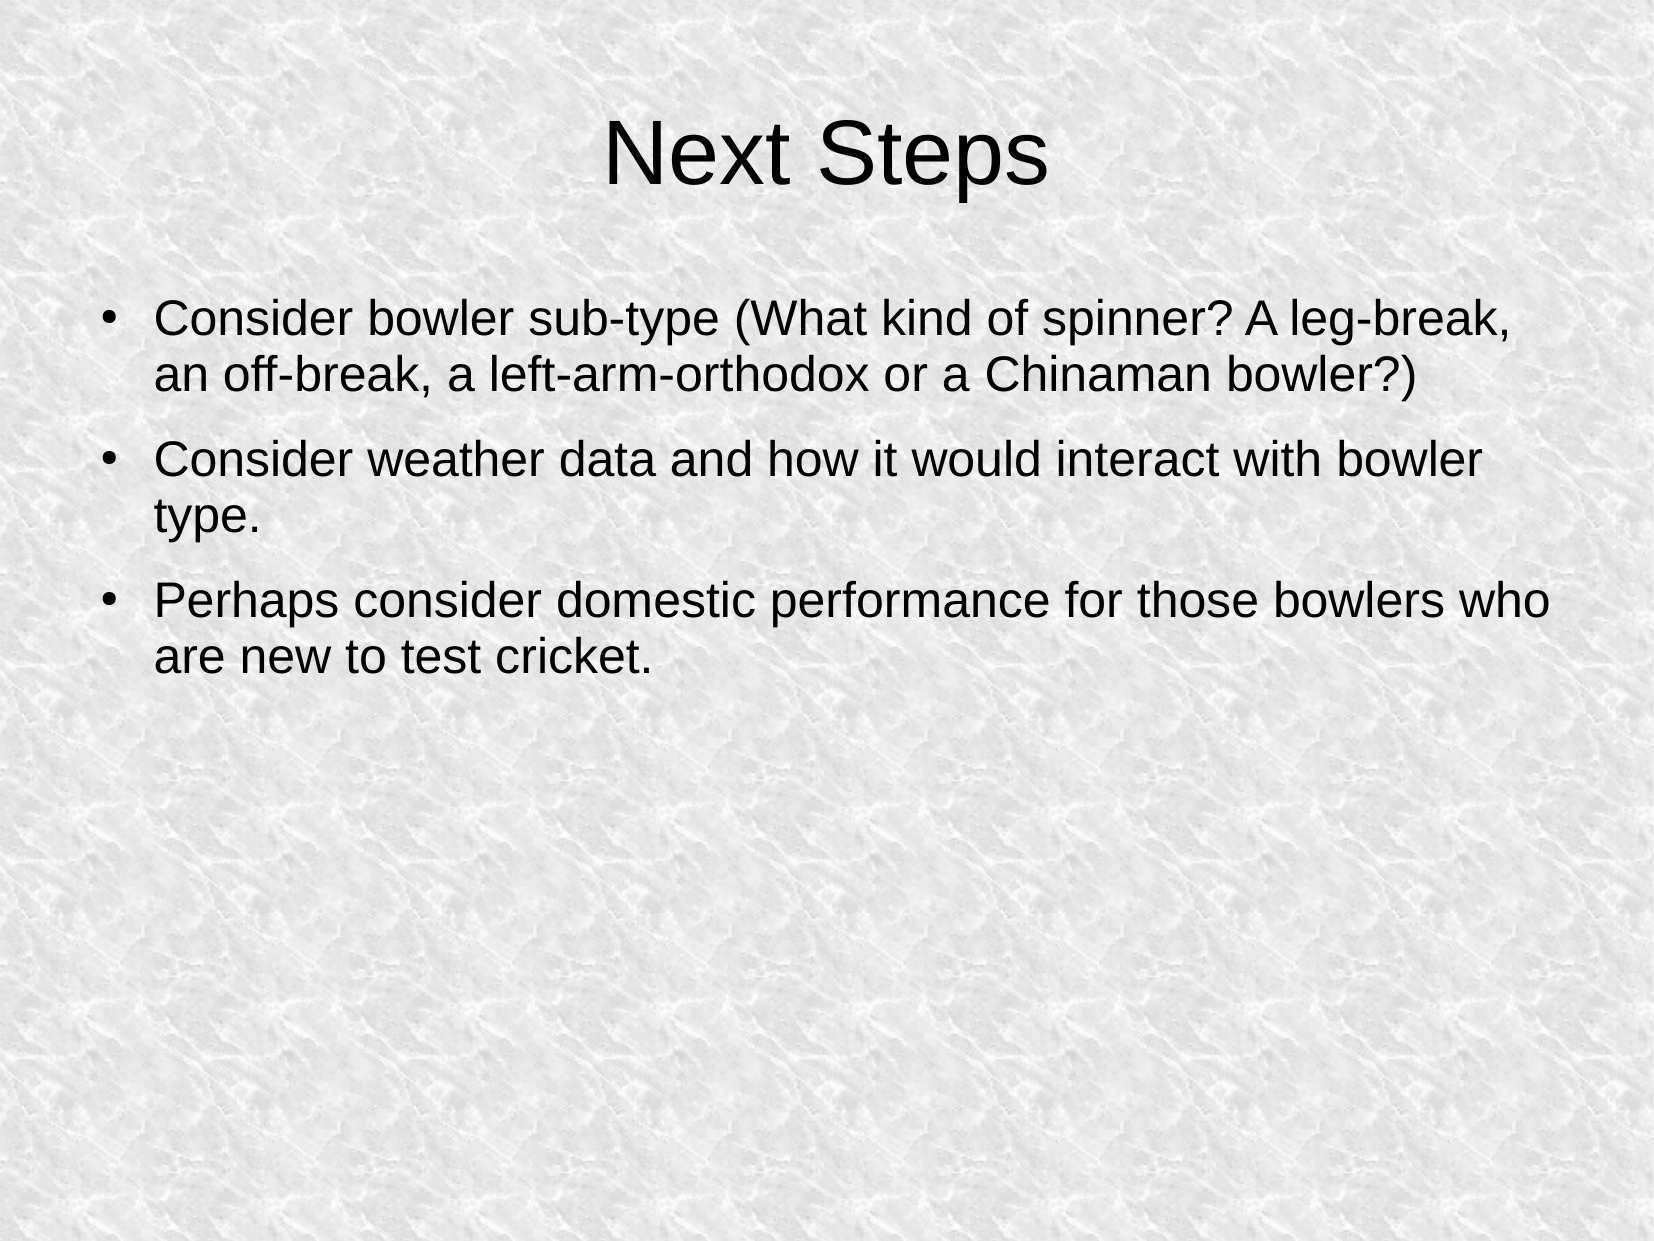

# Next Steps
Consider bowler sub-type (What kind of spinner? A leg-break, an off-break, a left-arm-orthodox or a Chinaman bowler?)
Consider weather data and how it would interact with bowler type.
Perhaps consider domestic performance for those bowlers who are new to test cricket.